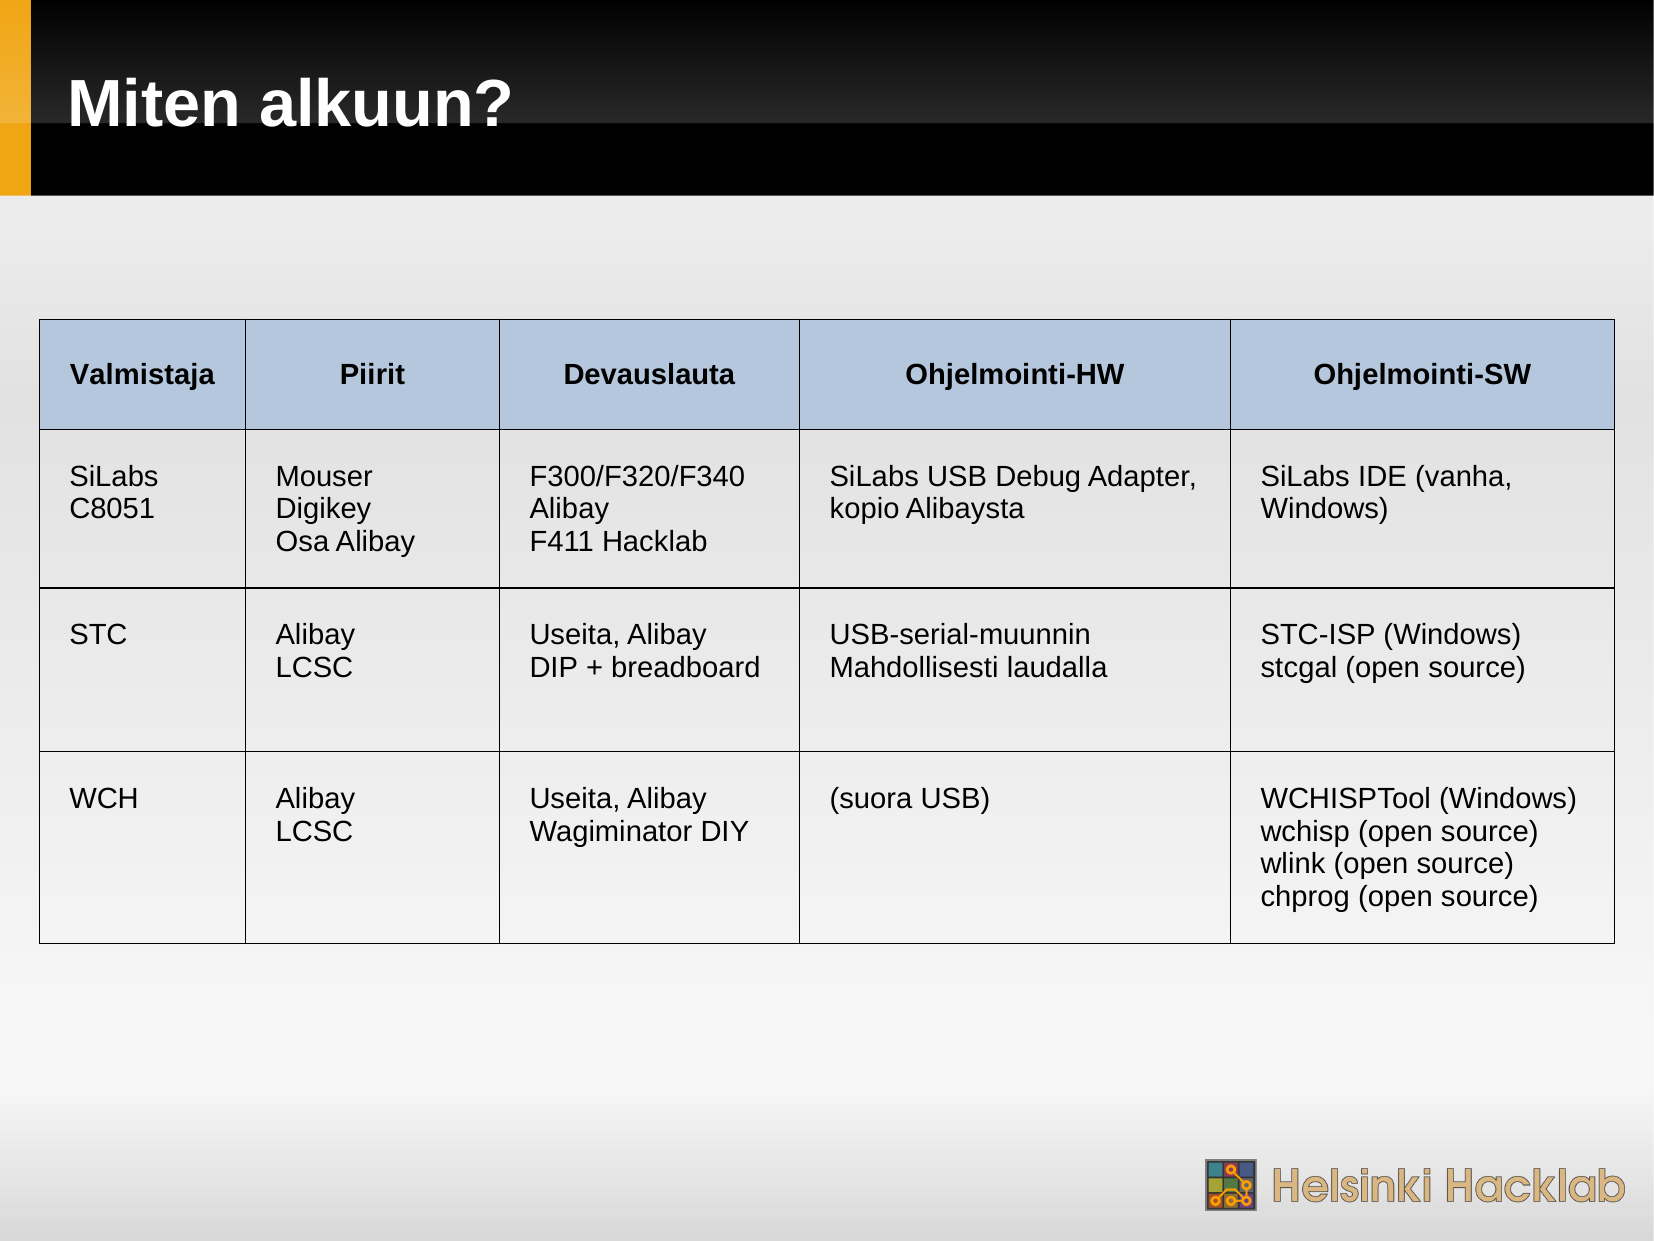

# Miten alkuun?
| Valmistaja | Piirit | Devauslauta | Ohjelmointi-HW | Ohjelmointi-SW |
| --- | --- | --- | --- | --- |
| SiLabs C8051 | Mouser Digikey Osa Alibay | F300/F320/F340 Alibay F411 Hacklab | SiLabs USB Debug Adapter, kopio Alibaysta | SiLabs IDE (vanha, Windows) |
| STC | Alibay LCSC | Useita, Alibay DIP + breadboard | USB-serial-muunnin Mahdollisesti laudalla | STC-ISP (Windows) stcgal (open source) |
| WCH | Alibay LCSC | Useita, Alibay Wagiminator DIY | (suora USB) | WCHISPTool (Windows) wchisp (open source) wlink (open source) chprog (open source) |